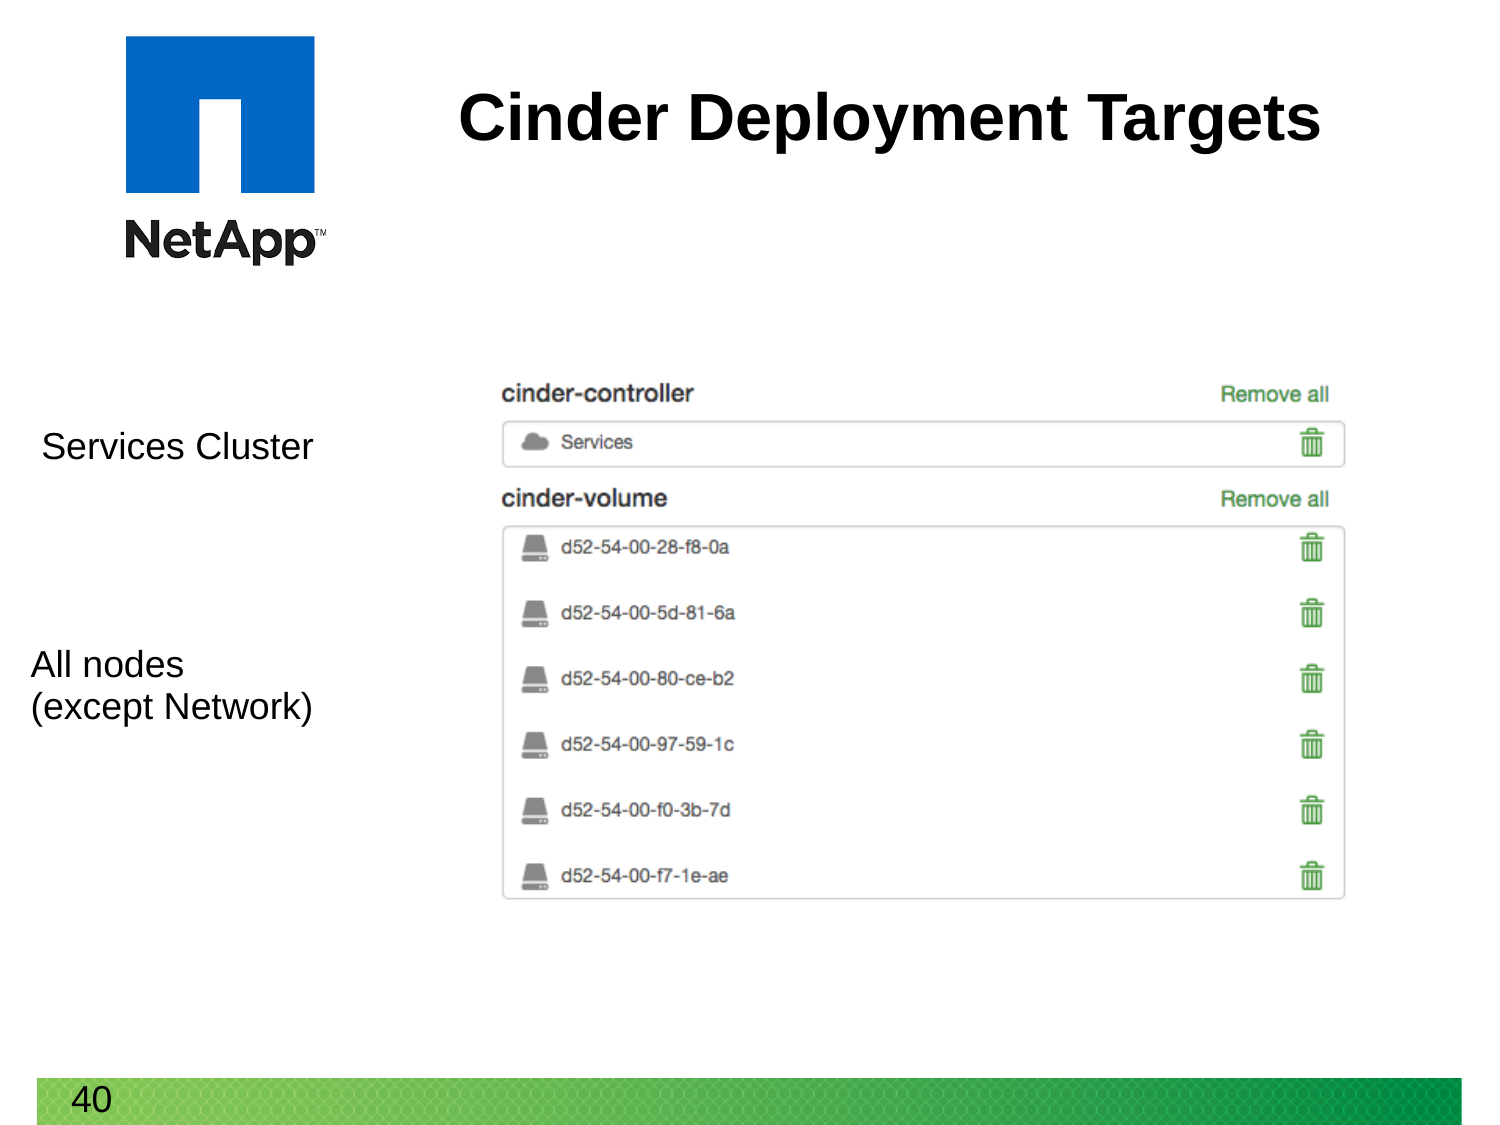

# Cinder Deployment Targets
Services Cluster
All nodes
(except Network)